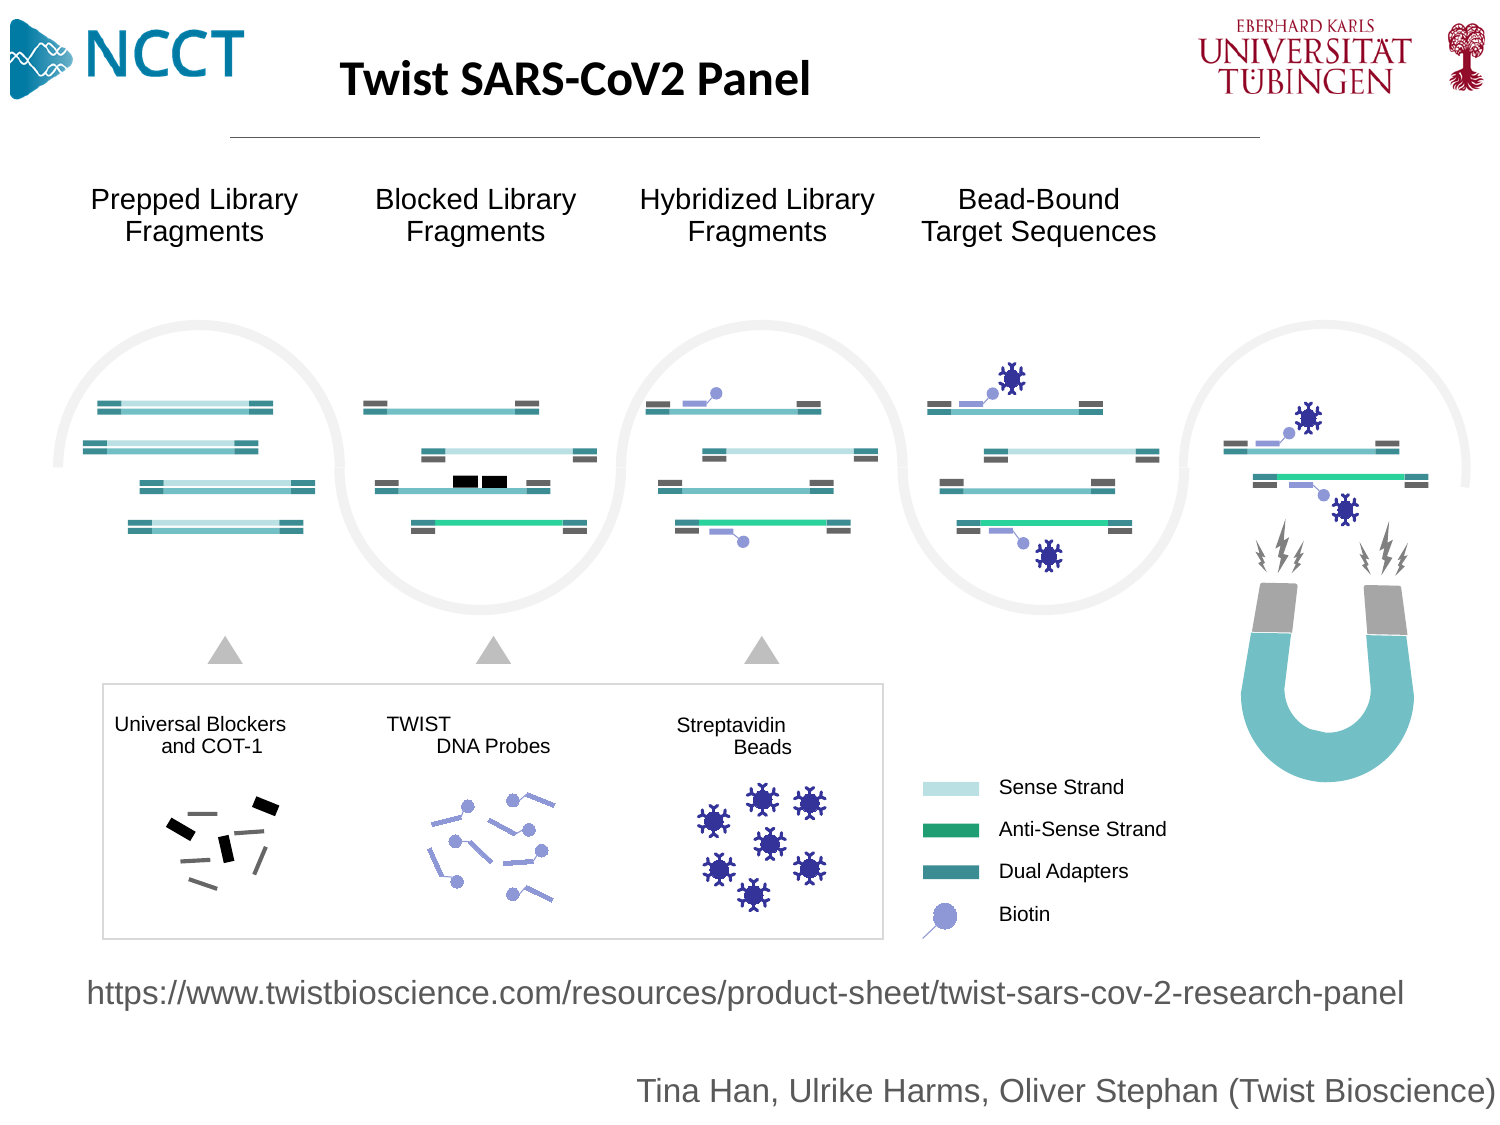

Michaela Pogoda (UKT), Tina Han, Ulrike Harms, Oliver Stephan (Twist Bioscience)
Twist SARS-CoV2 Panel
Prepped Library
Fragments
Blocked Library
Fragments
Hybridized Library
Fragments
Bead-Bound
Target Sequences
Universal Blockers and COT-1
TWIST DNA Probes
Streptavidin Beads
Sense Strand
Anti-Sense Strand
Dual Adapters
Biotin
https://www.twistbioscience.com/resources/product-sheet/twist-sars-cov-2-research-panel
Tina Han, Ulrike Harms, Oliver Stephan (Twist Bioscience)